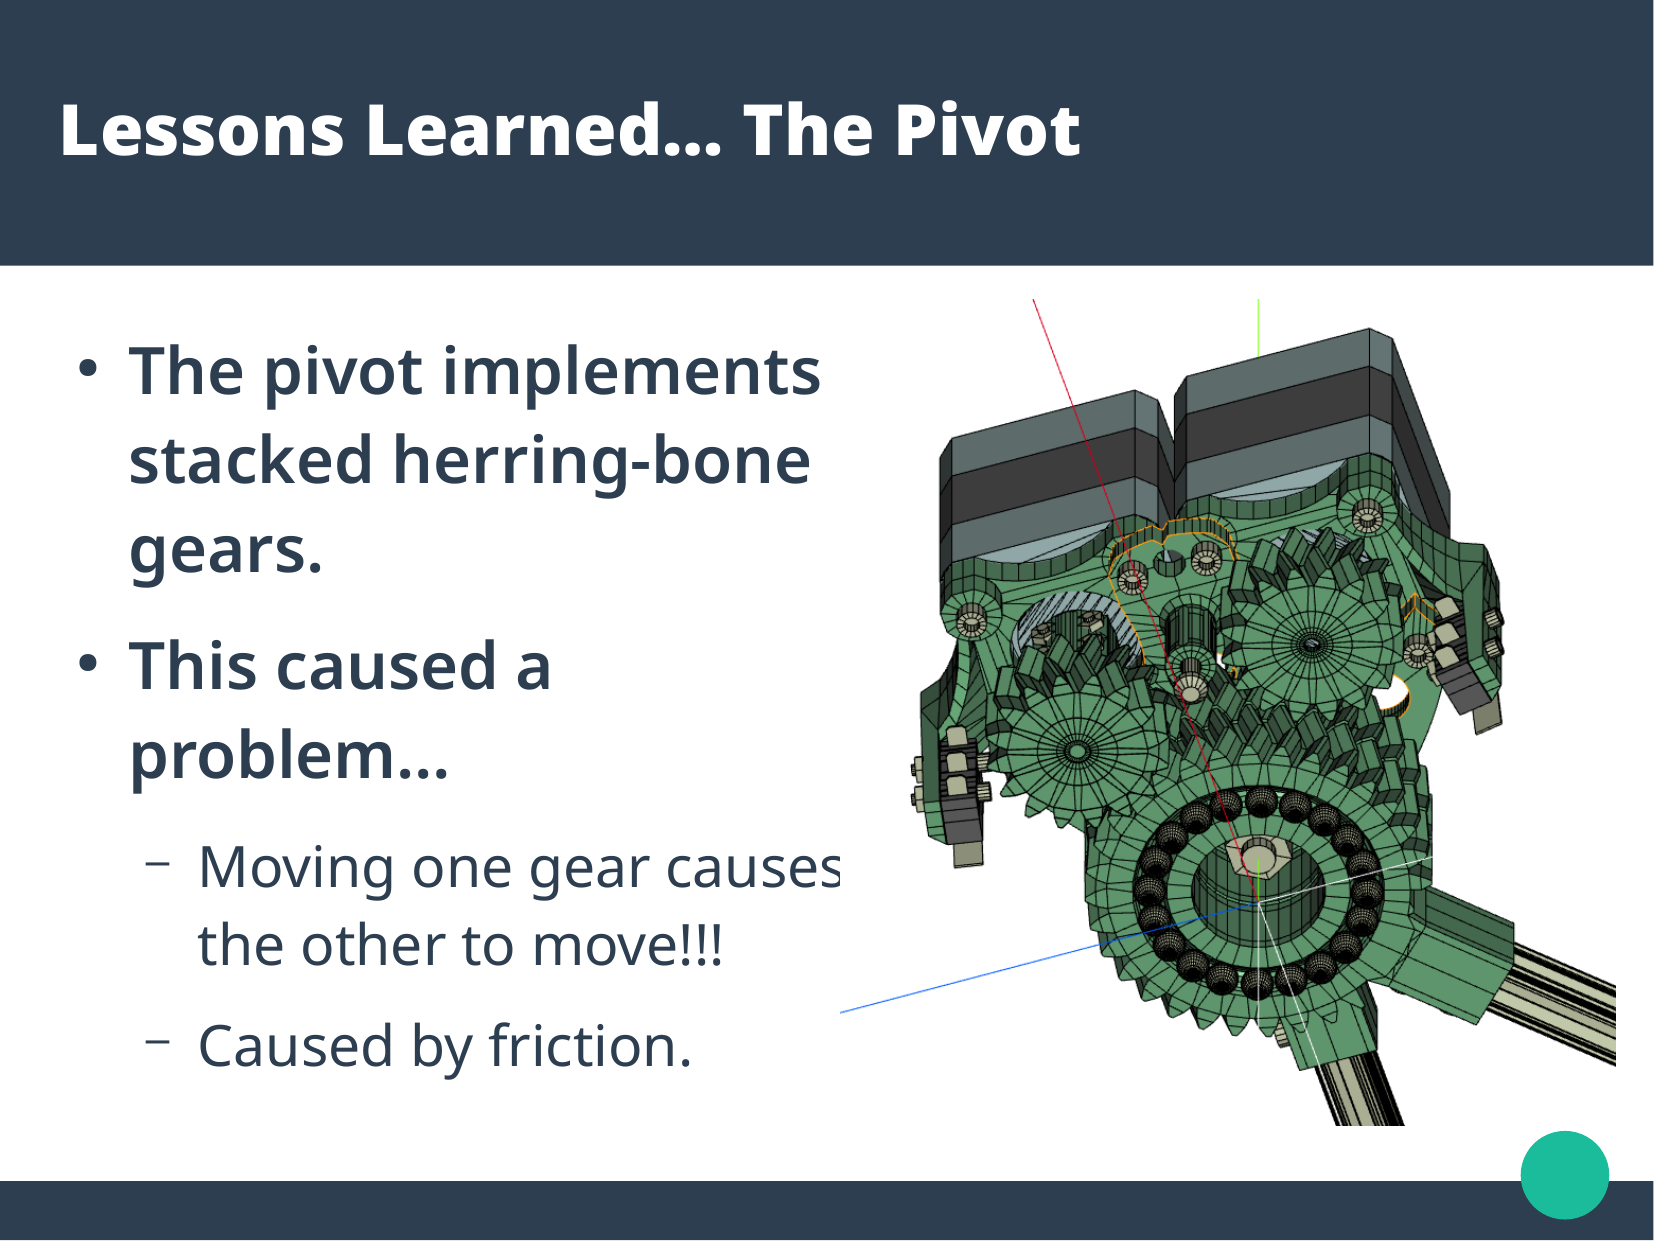

# Lessons Learned… The Pivot
The pivot implements stacked herring-bone gears.
This caused a problem…
Moving one gear causes the other to move!!!
Caused by friction.